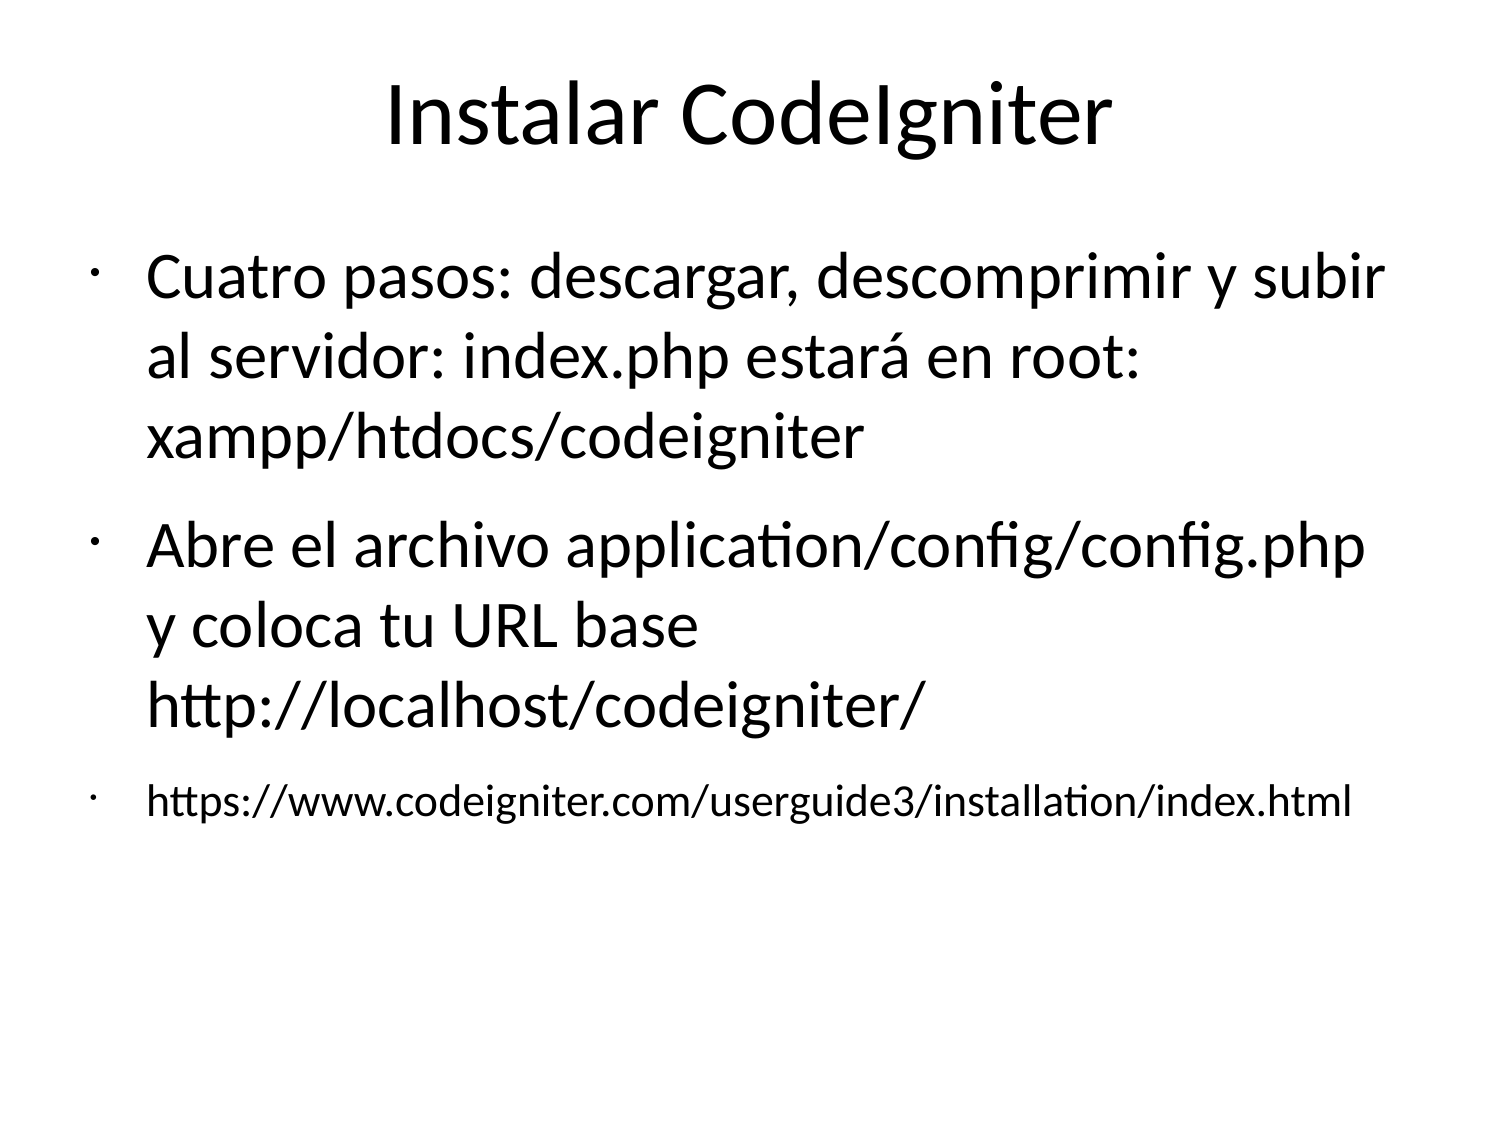

# Instalar CodeIgniter
Cuatro pasos: descargar, descomprimir y subir al servidor: index.php estará en root: xampp/htdocs/codeigniter
Abre el archivo application/config/config.php y coloca tu URL base http://localhost/codeigniter/
https://www.codeigniter.com/userguide3/installation/index.html